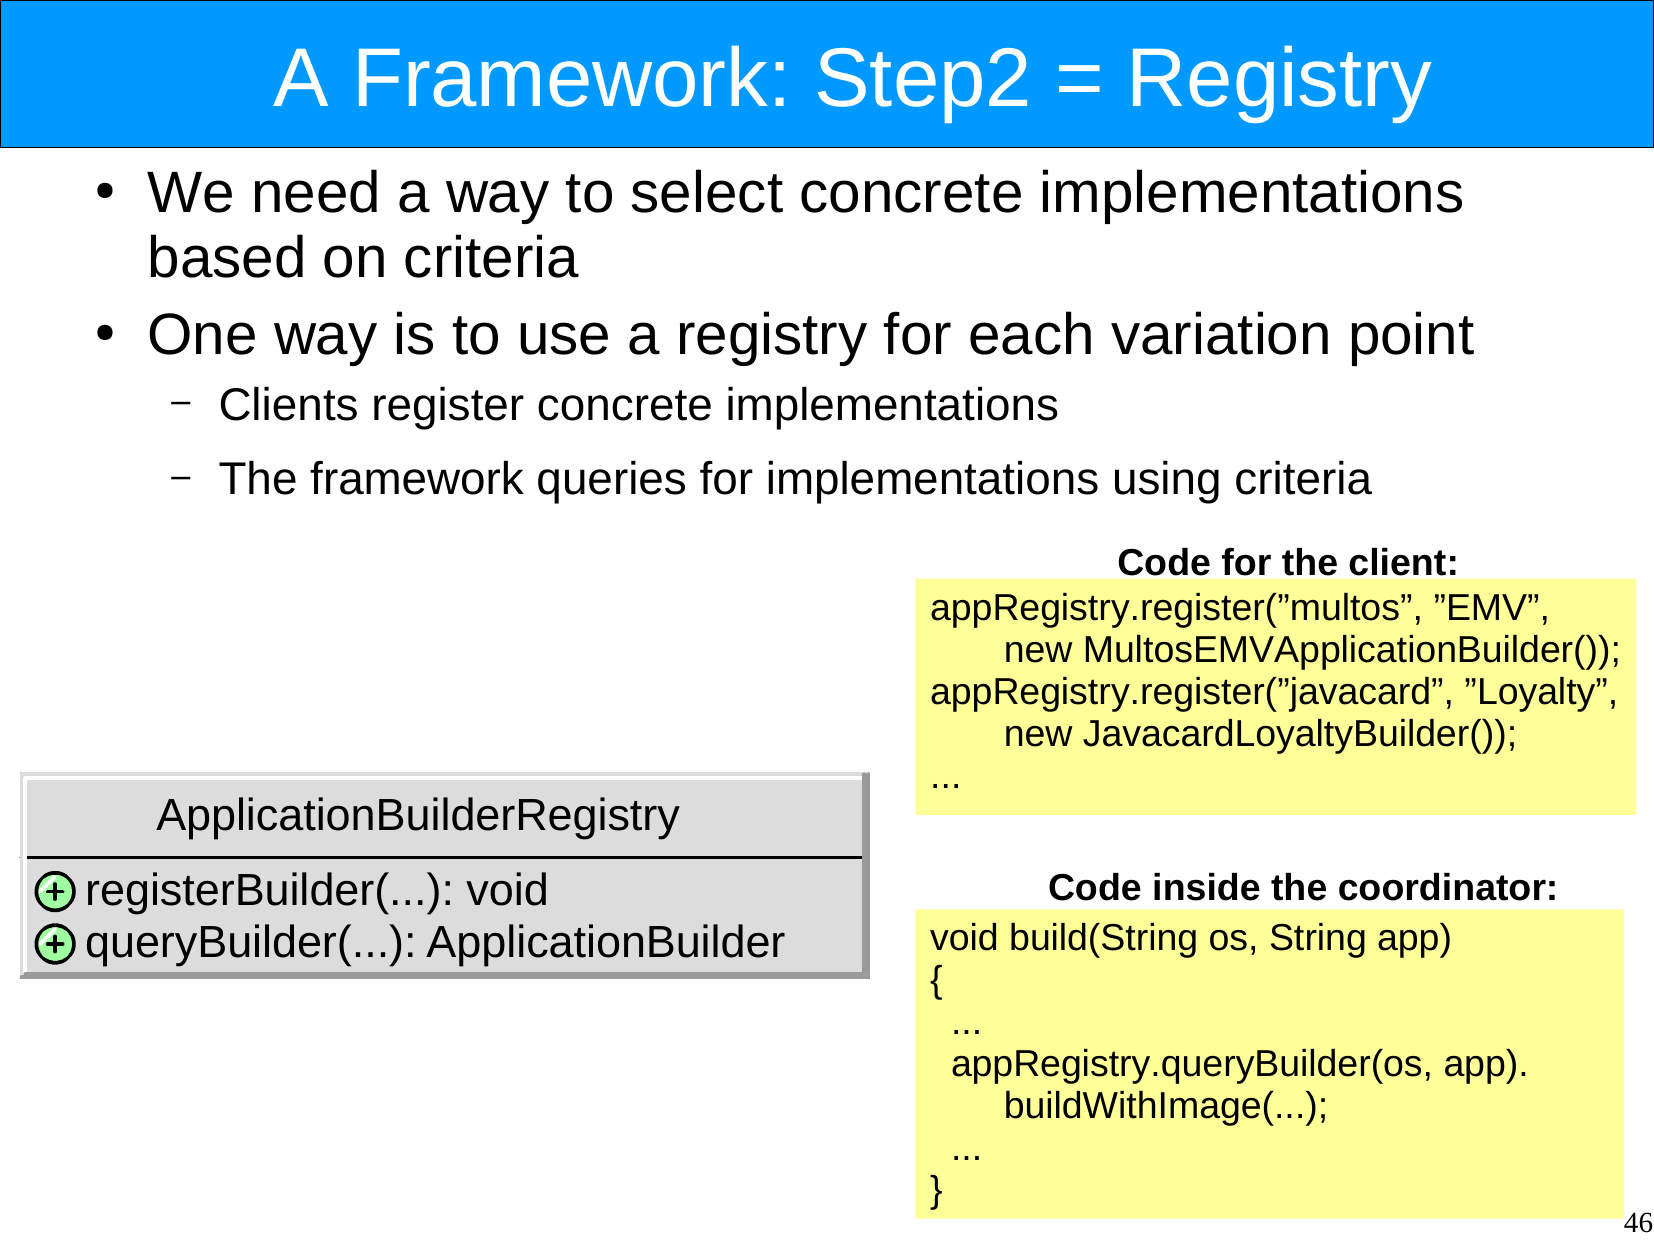

# A Framework: Step2 = Registry
We need a way to select concrete implementations based on criteria
One way is to use a registry for each variation point
Clients register concrete implementations
The framework queries for implementations using criteria
Code for the client:
appRegistry.register(”multos”, ”EMV”,
	new MultosEMVApplicationBuilder());
appRegistry.register(”javacard”, ”Loyalty”,
	new JavacardLoyaltyBuilder());
...
Code inside the coordinator:
void build(String os, String app)
{
 ...
 appRegistry.queryBuilder(os, app).
	buildWithImage(...);
 ...
}
46